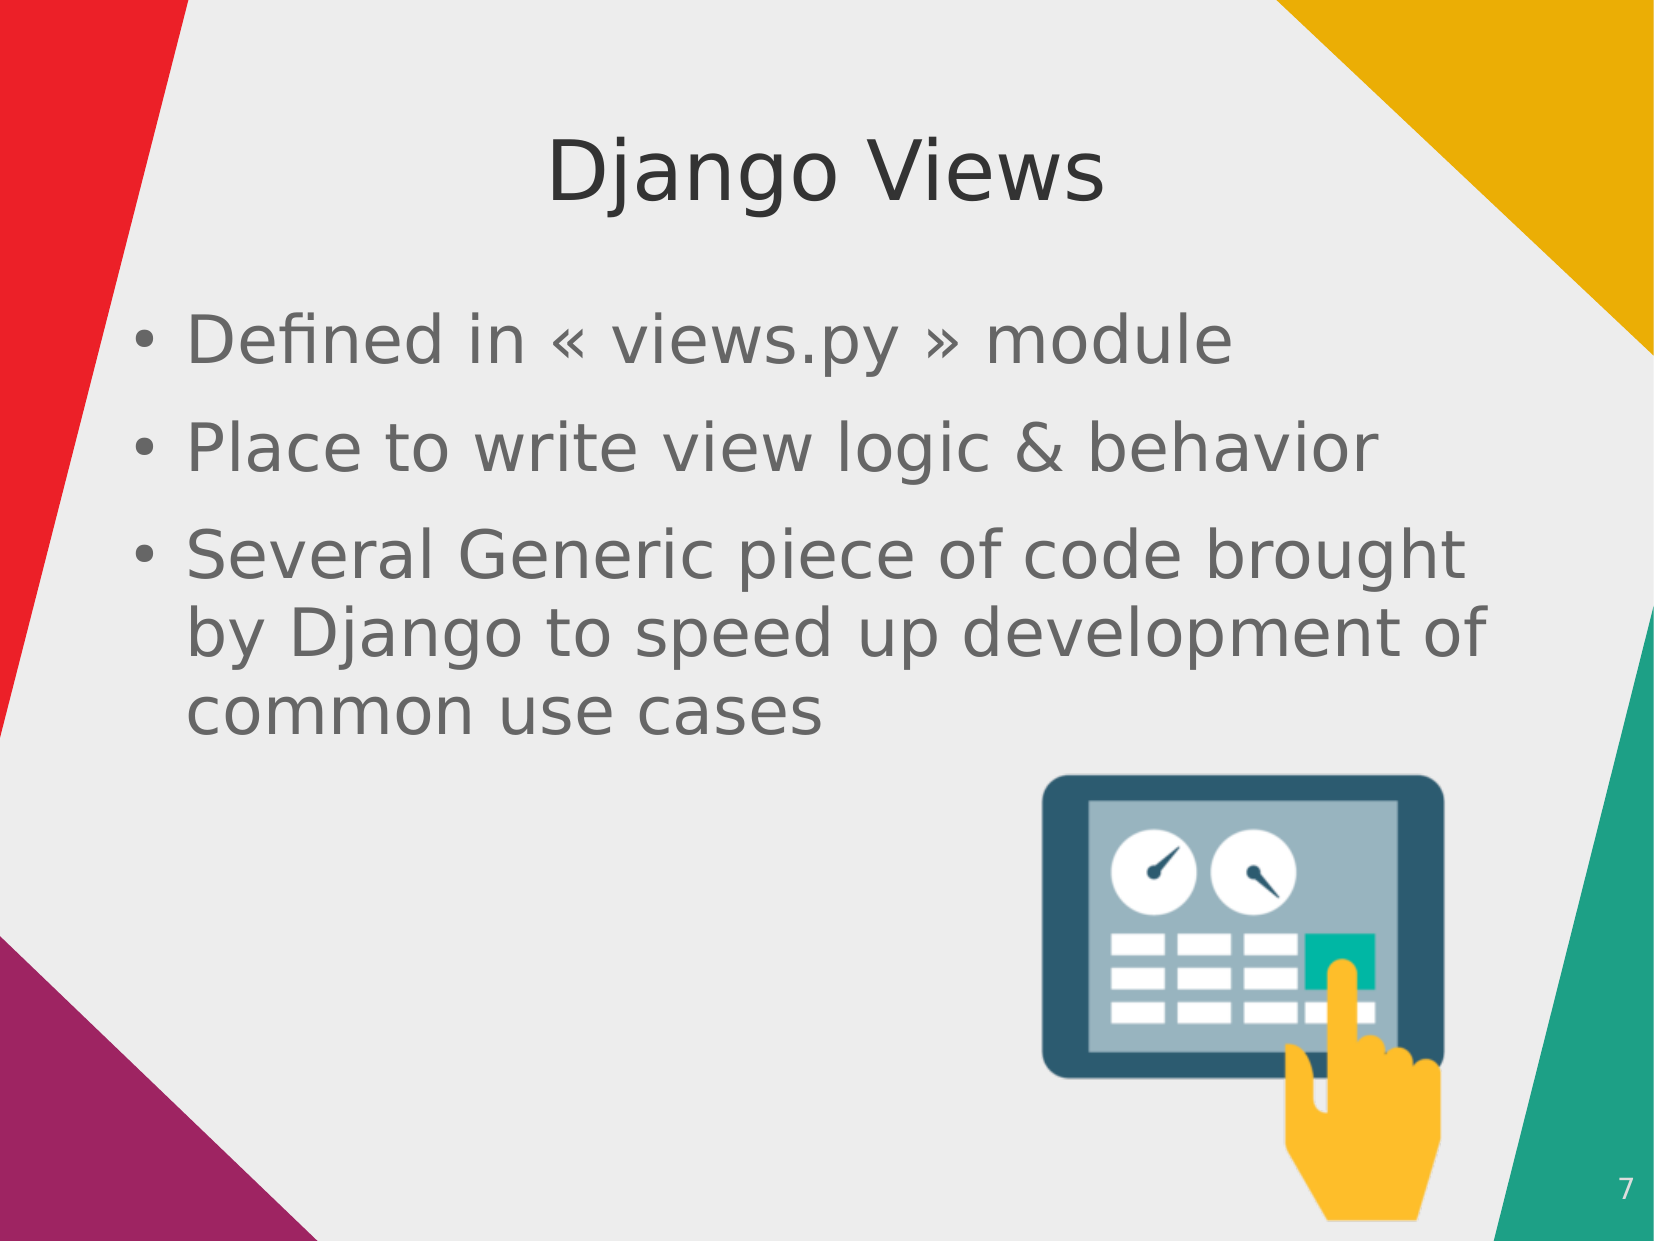

# Django Views
Defined in « views.py » module
Place to write view logic & behavior
Several Generic piece of code brought by Django to speed up development of common use cases
7